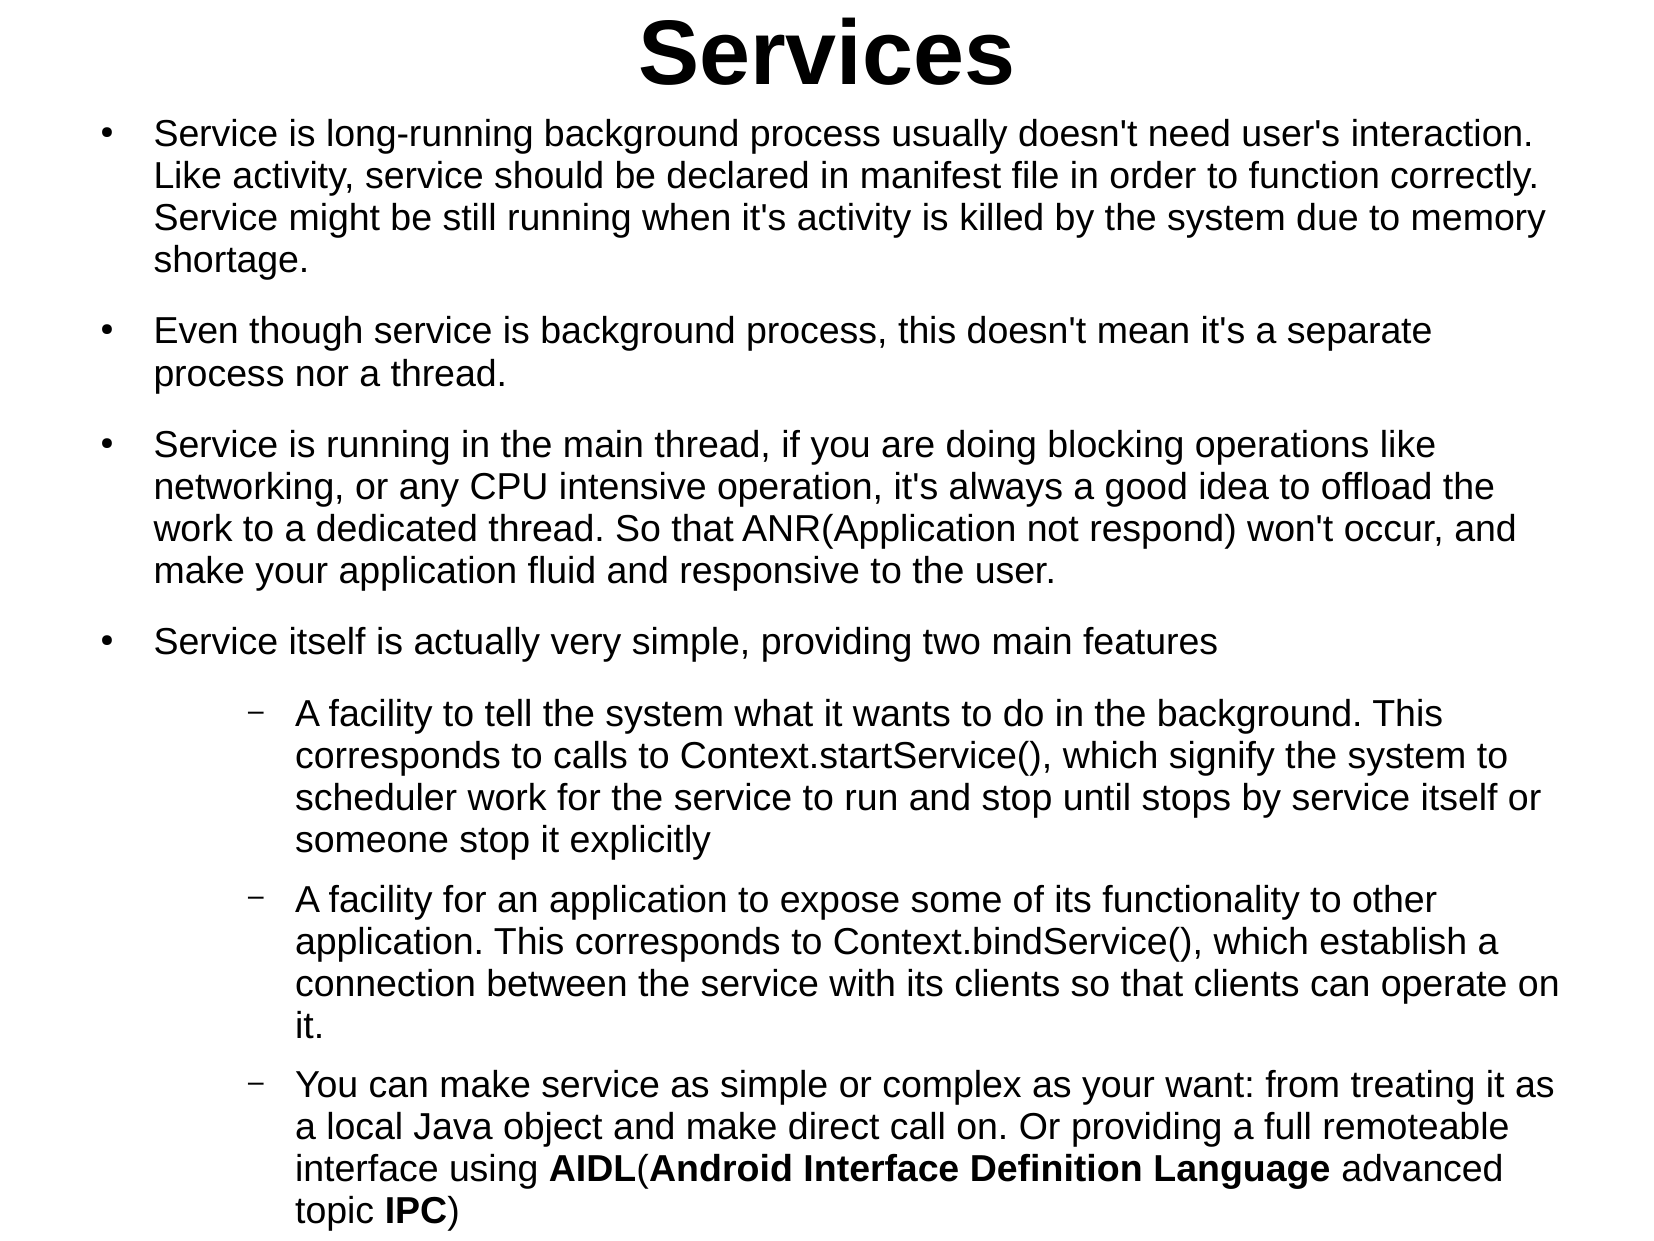

# Services
Service is long-running background process usually doesn't need user's interaction. Like activity, service should be declared in manifest file in order to function correctly. Service might be still running when it's activity is killed by the system due to memory shortage.
Even though service is background process, this doesn't mean it's a separate process nor a thread.
Service is running in the main thread, if you are doing blocking operations like networking, or any CPU intensive operation, it's always a good idea to offload the work to a dedicated thread. So that ANR(Application not respond) won't occur, and make your application fluid and responsive to the user.
Service itself is actually very simple, providing two main features
A facility to tell the system what it wants to do in the background. This corresponds to calls to Context.startService(), which signify the system to scheduler work for the service to run and stop until stops by service itself or someone stop it explicitly
A facility for an application to expose some of its functionality to other application. This corresponds to Context.bindService(), which establish a connection between the service with its clients so that clients can operate on it.
You can make service as simple or complex as your want: from treating it as a local Java object and make direct call on. Or providing a full remoteable interface using AIDL(Android Interface Definition Language advanced topic IPC)